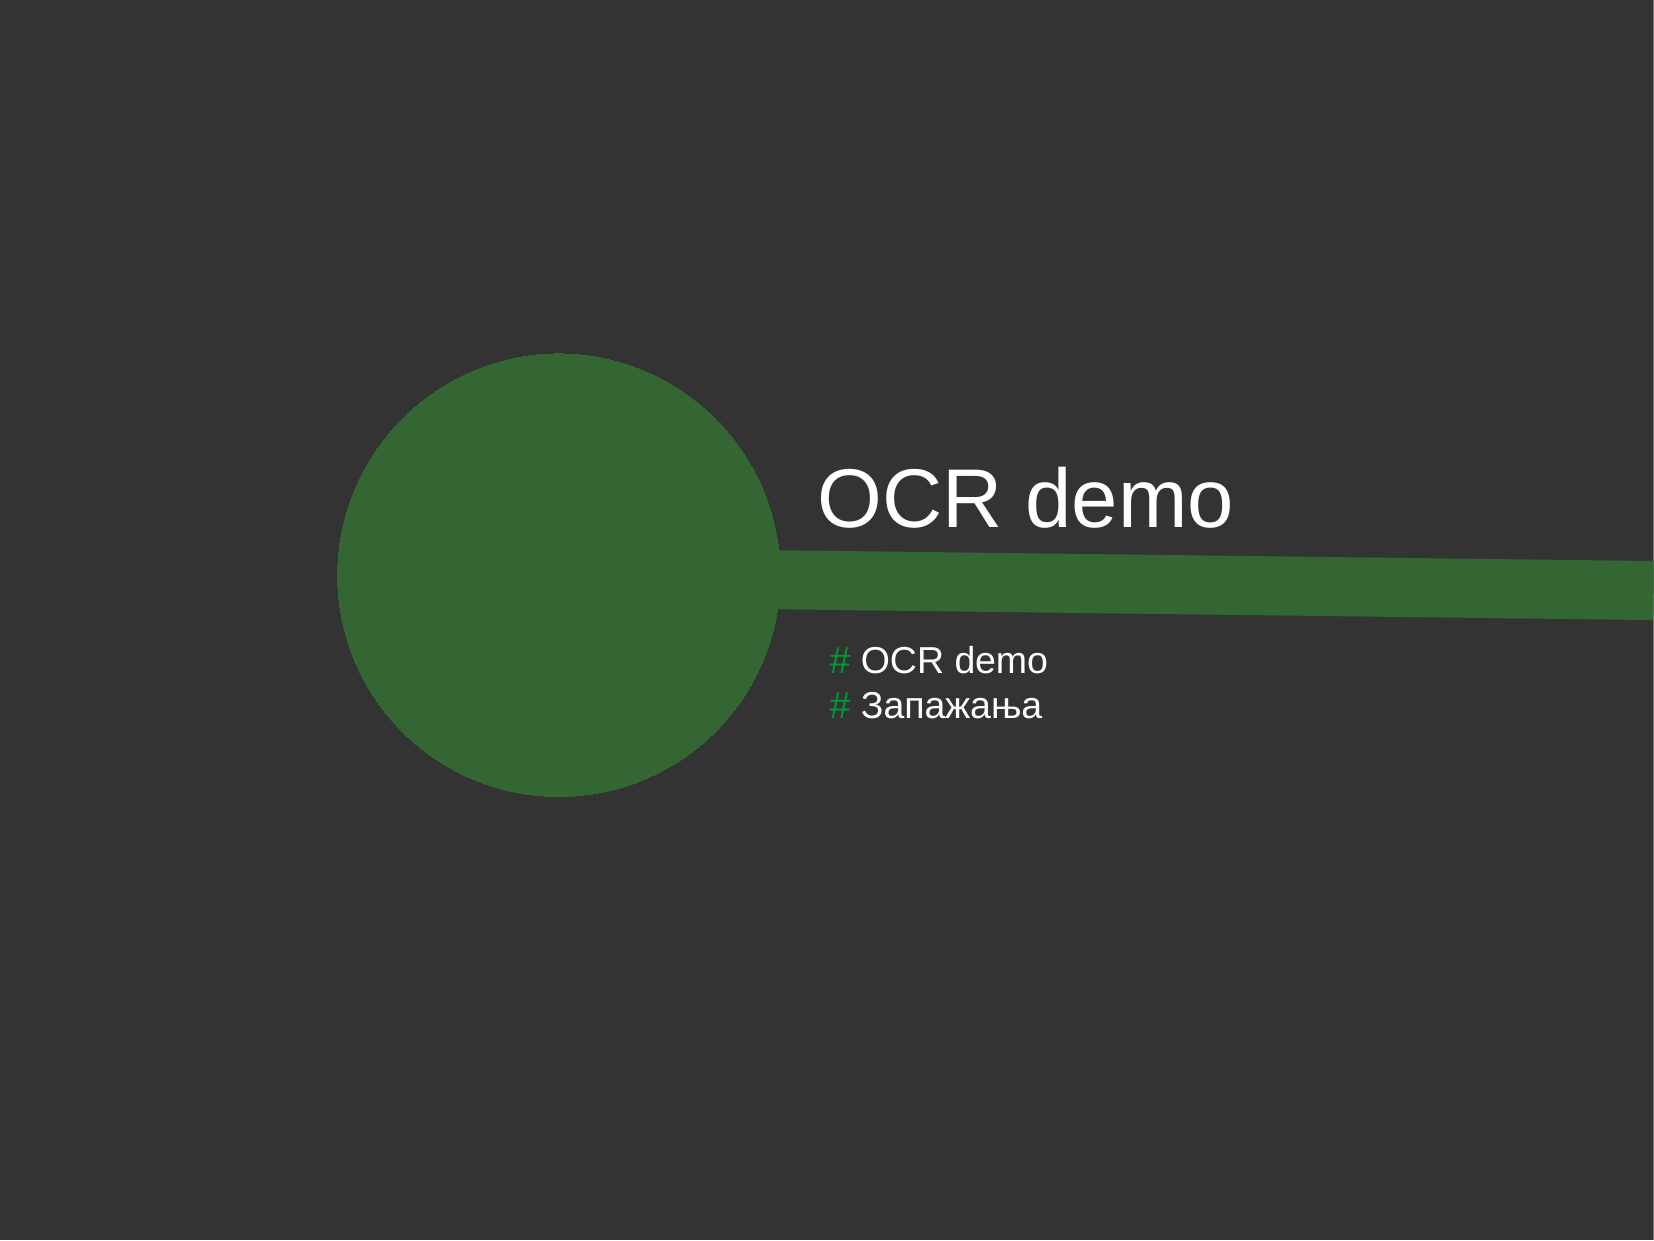

OCR demo
# OCR demo
# Запажања